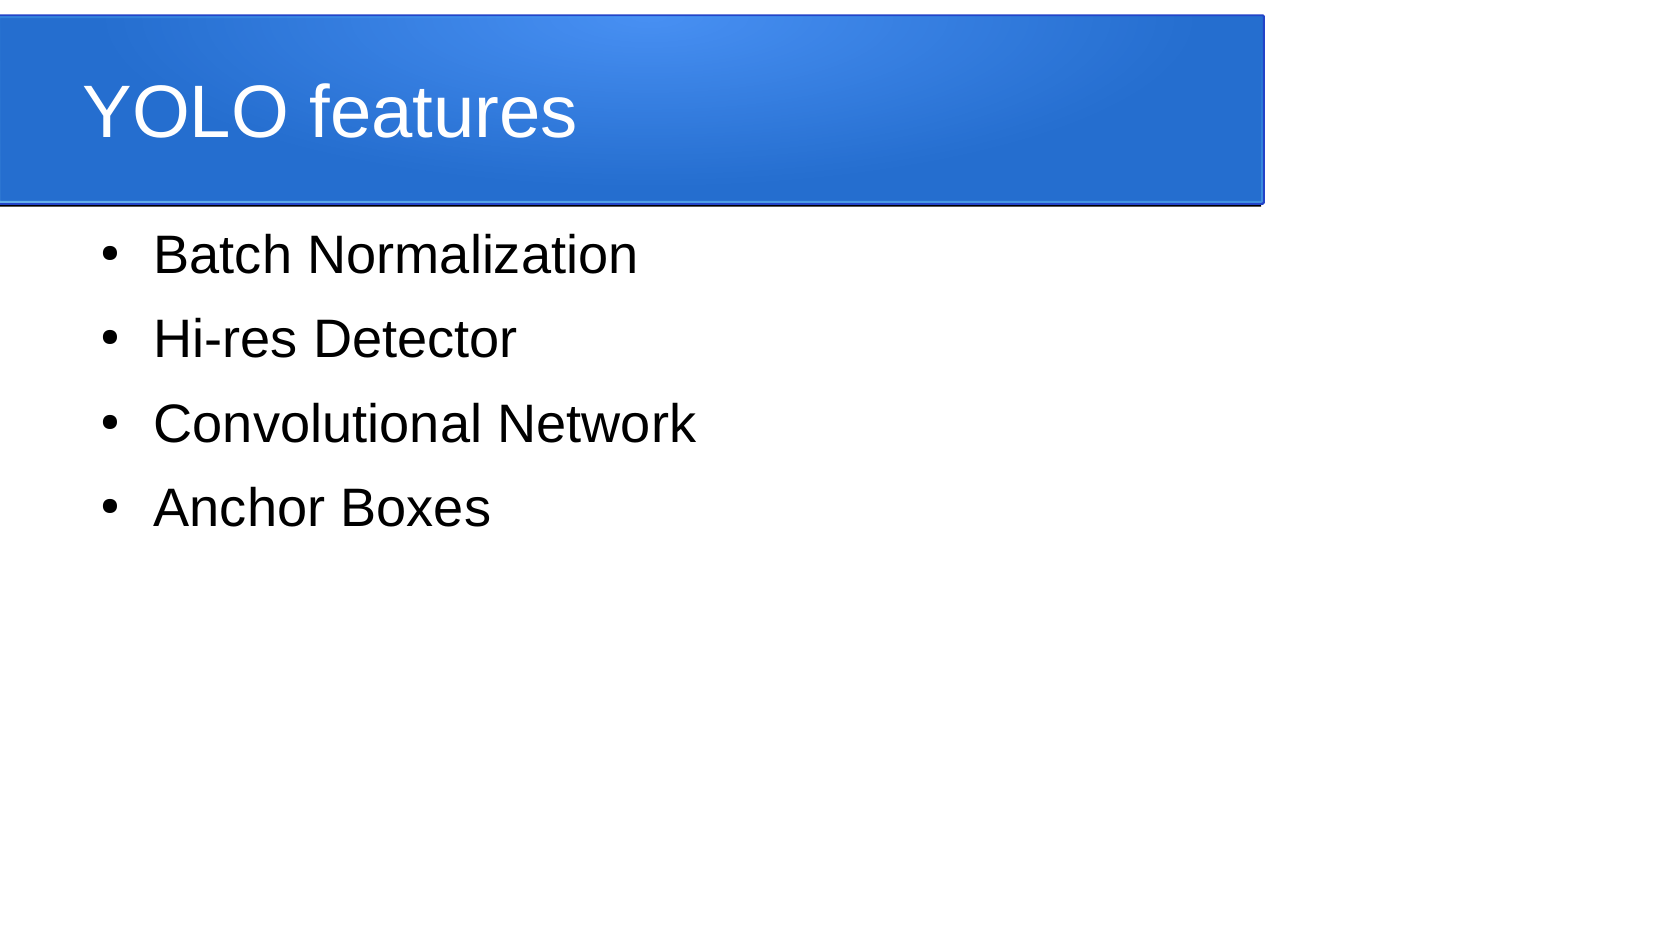

# YOLO features
Batch Normalization
Hi-res Detector
Convolutional Network
Anchor Boxes